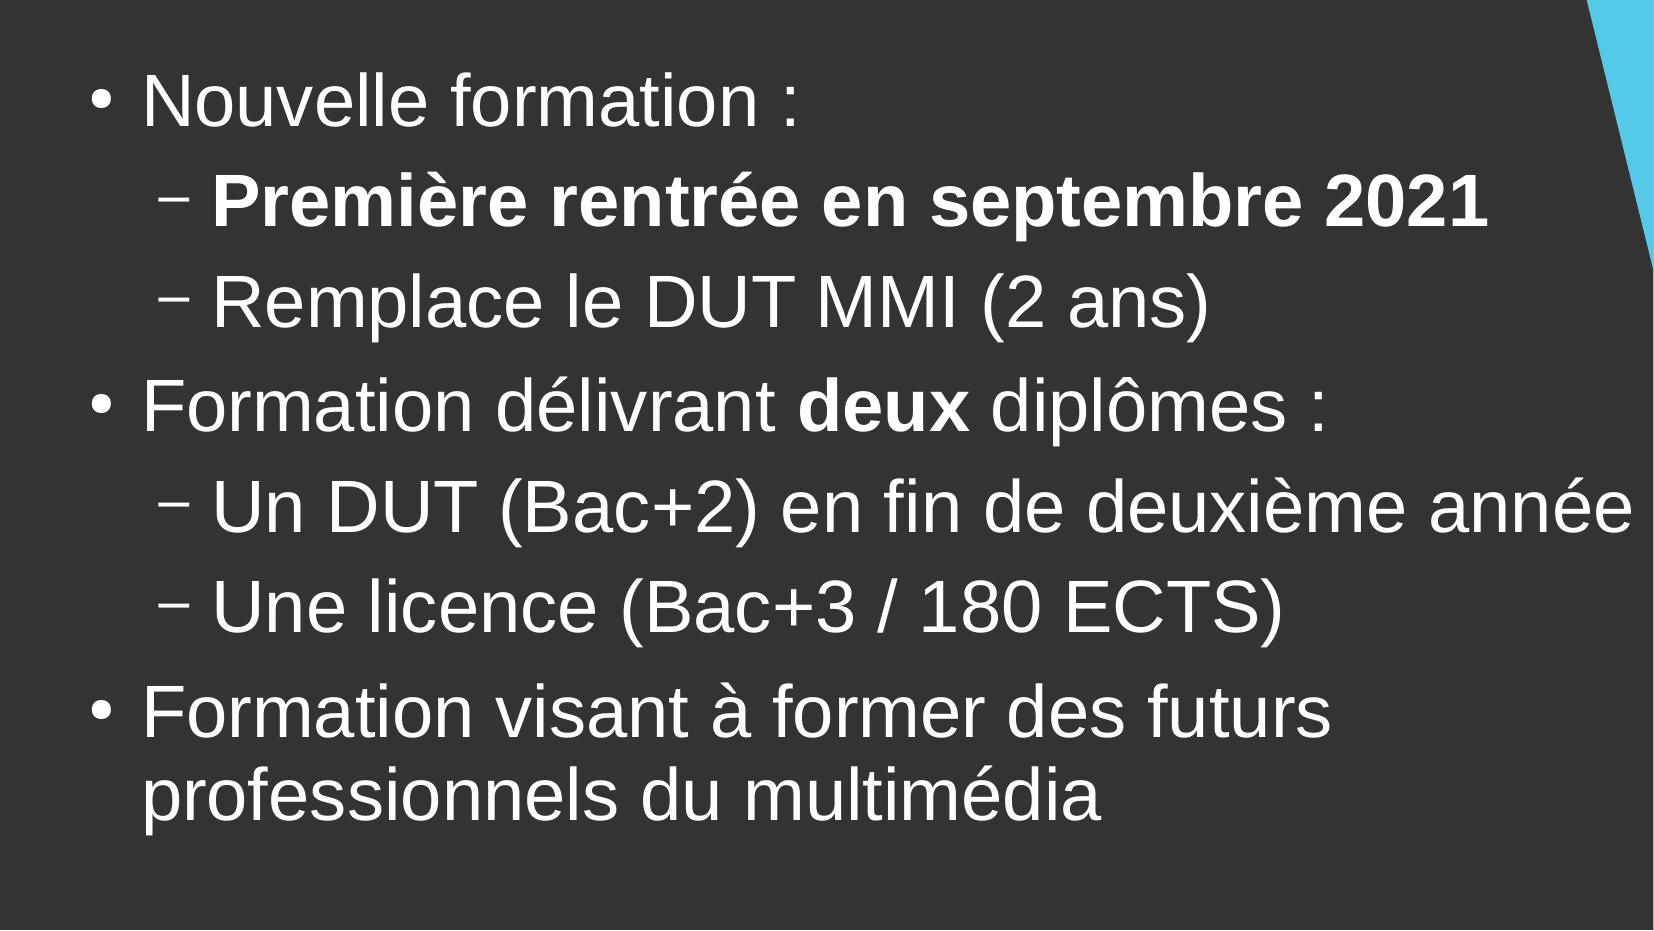

# Nouvelle formation :
Première rentrée en septembre 2021
Remplace le DUT MMI (2 ans)
Formation délivrant deux diplômes :
Un DUT (Bac+2) en fin de deuxième année
Une licence (Bac+3 / 180 ECTS)
Formation visant à former des futurs professionnels du multimédia